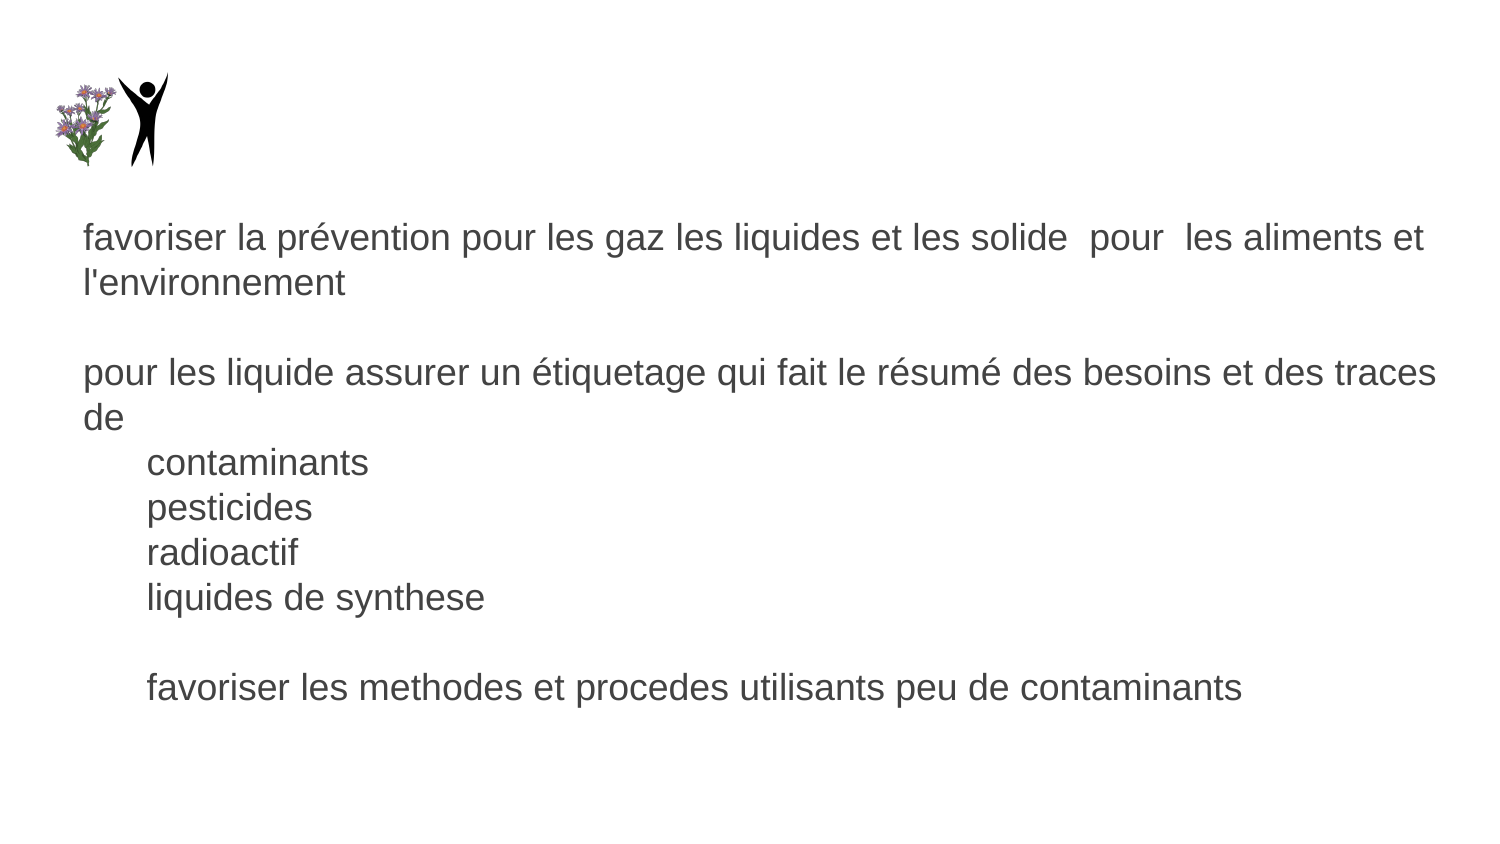

#
favoriser la prévention pour les gaz les liquides et les solide pour les aliments et l'environnement
pour les liquide assurer un étiquetage qui fait le résumé des besoins et des traces de
contaminants
pesticides
radioactif
liquides de synthese
favoriser les methodes et procedes utilisants peu de contaminants